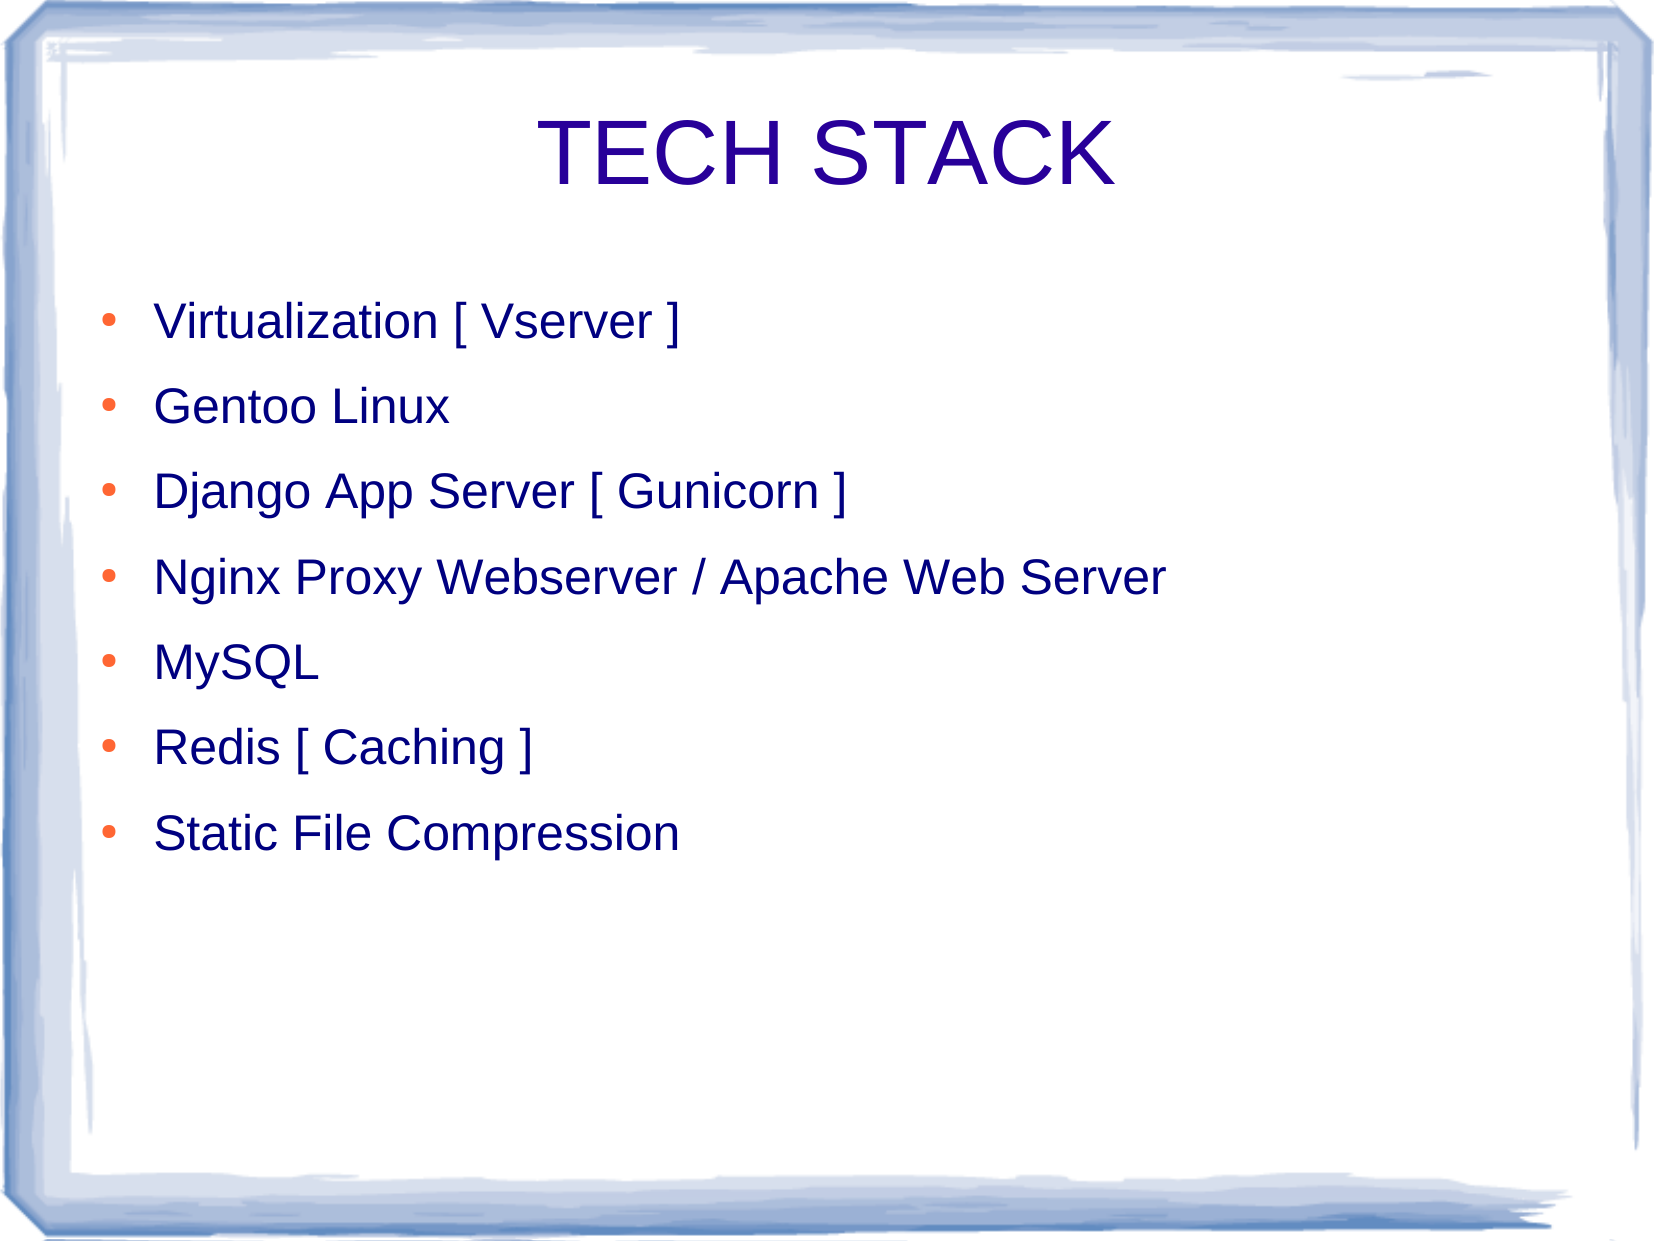

# TECH STACK
Virtualization [ Vserver ]
Gentoo Linux
Django App Server [ Gunicorn ]
Nginx Proxy Webserver / Apache Web Server
MySQL
Redis [ Caching ]
Static File Compression